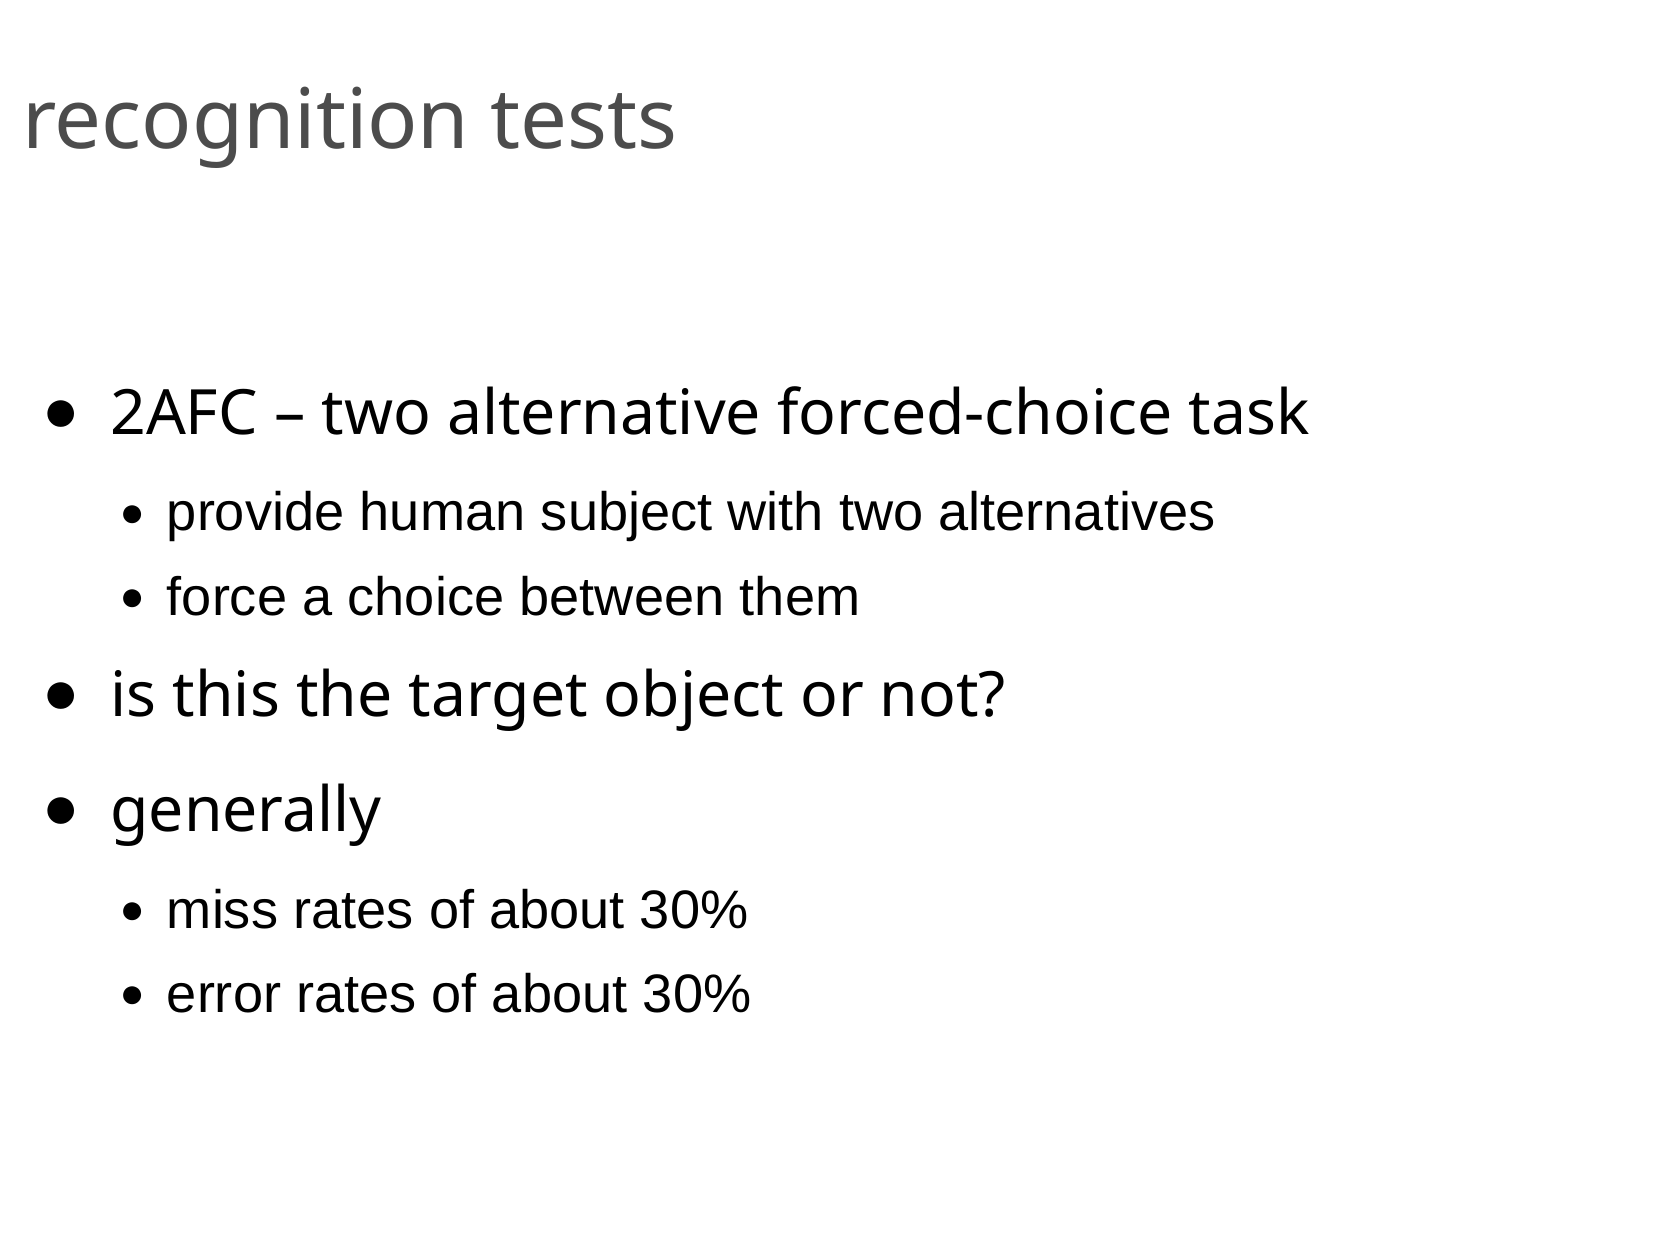

# recognition tests
2AFC – two alternative forced-choice task
provide human subject with two alternatives
force a choice between them
is this the target object or not?
generally
miss rates of about 30%
error rates of about 30%